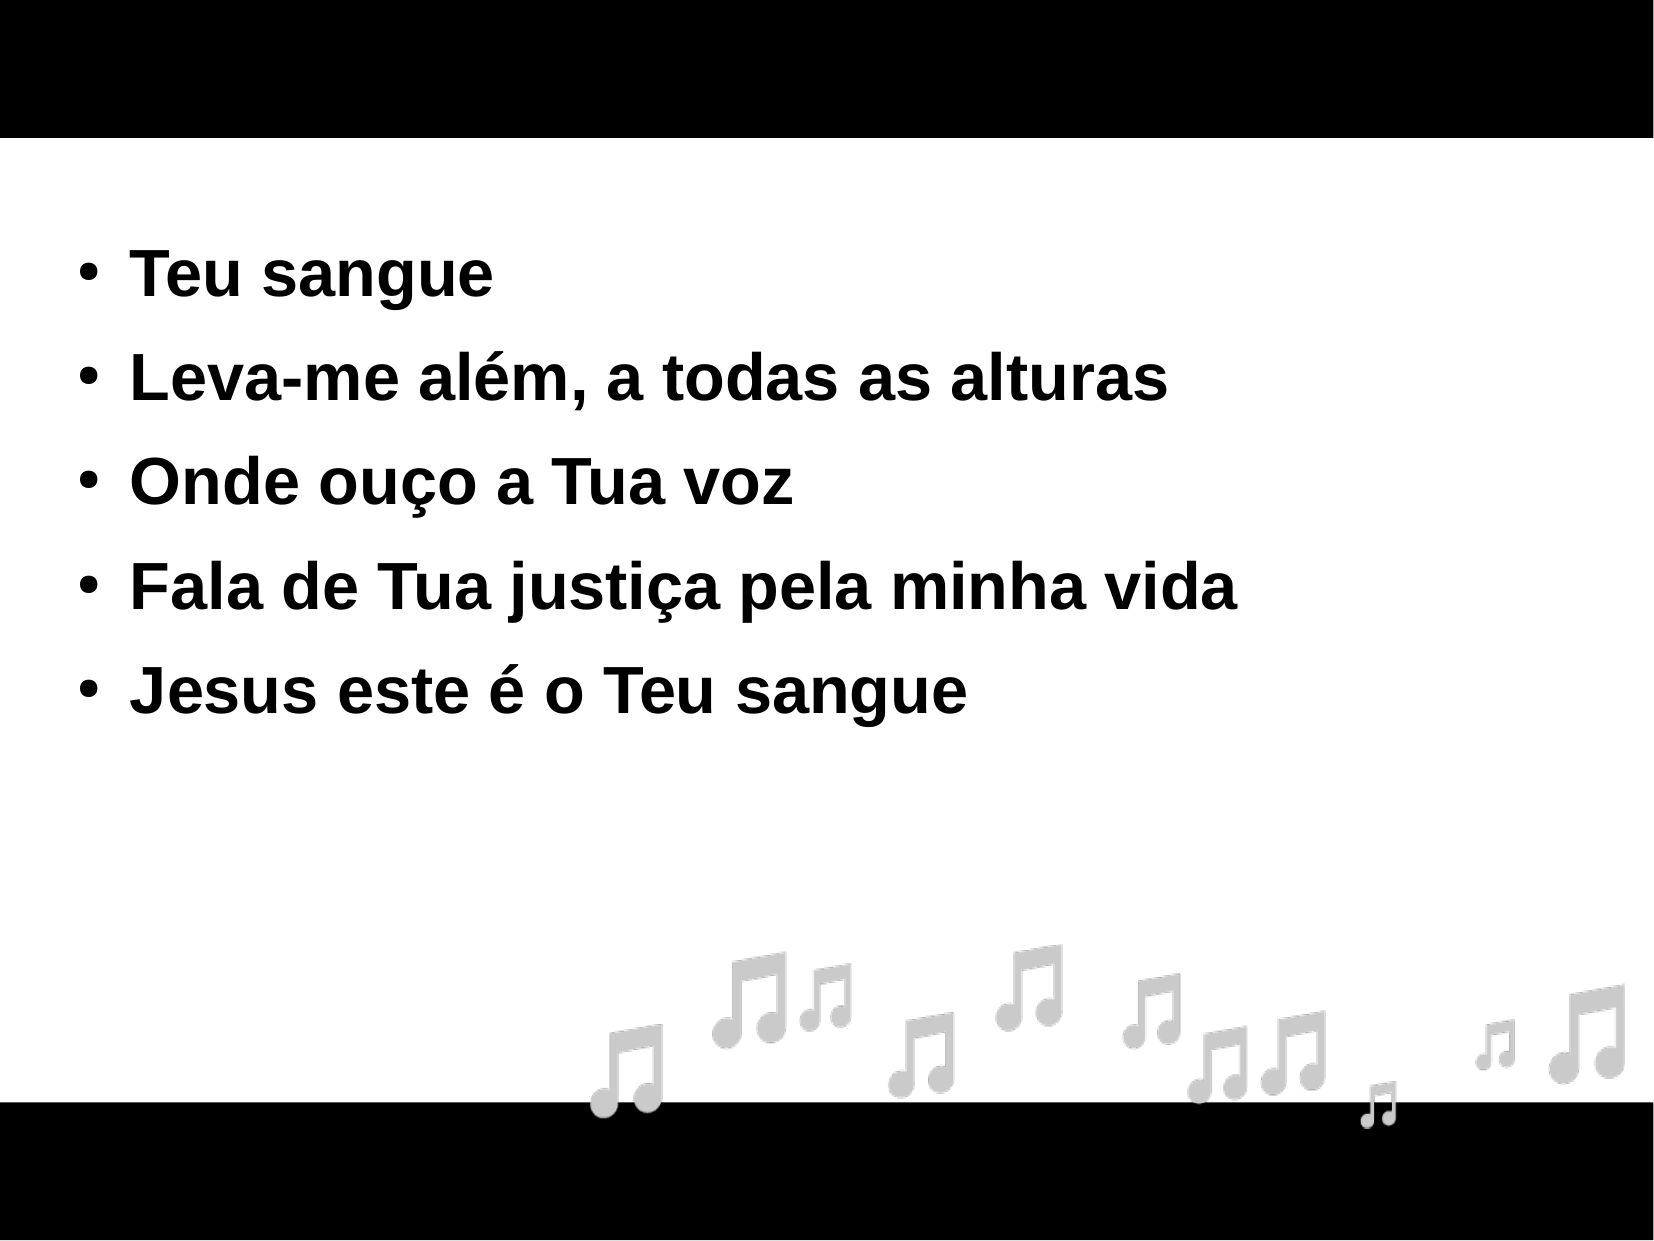

# Teu sangue
Leva-me além, a todas as alturas
Onde ouço a Tua voz
Fala de Tua justiça pela minha vida
Jesus este é o Teu sangue